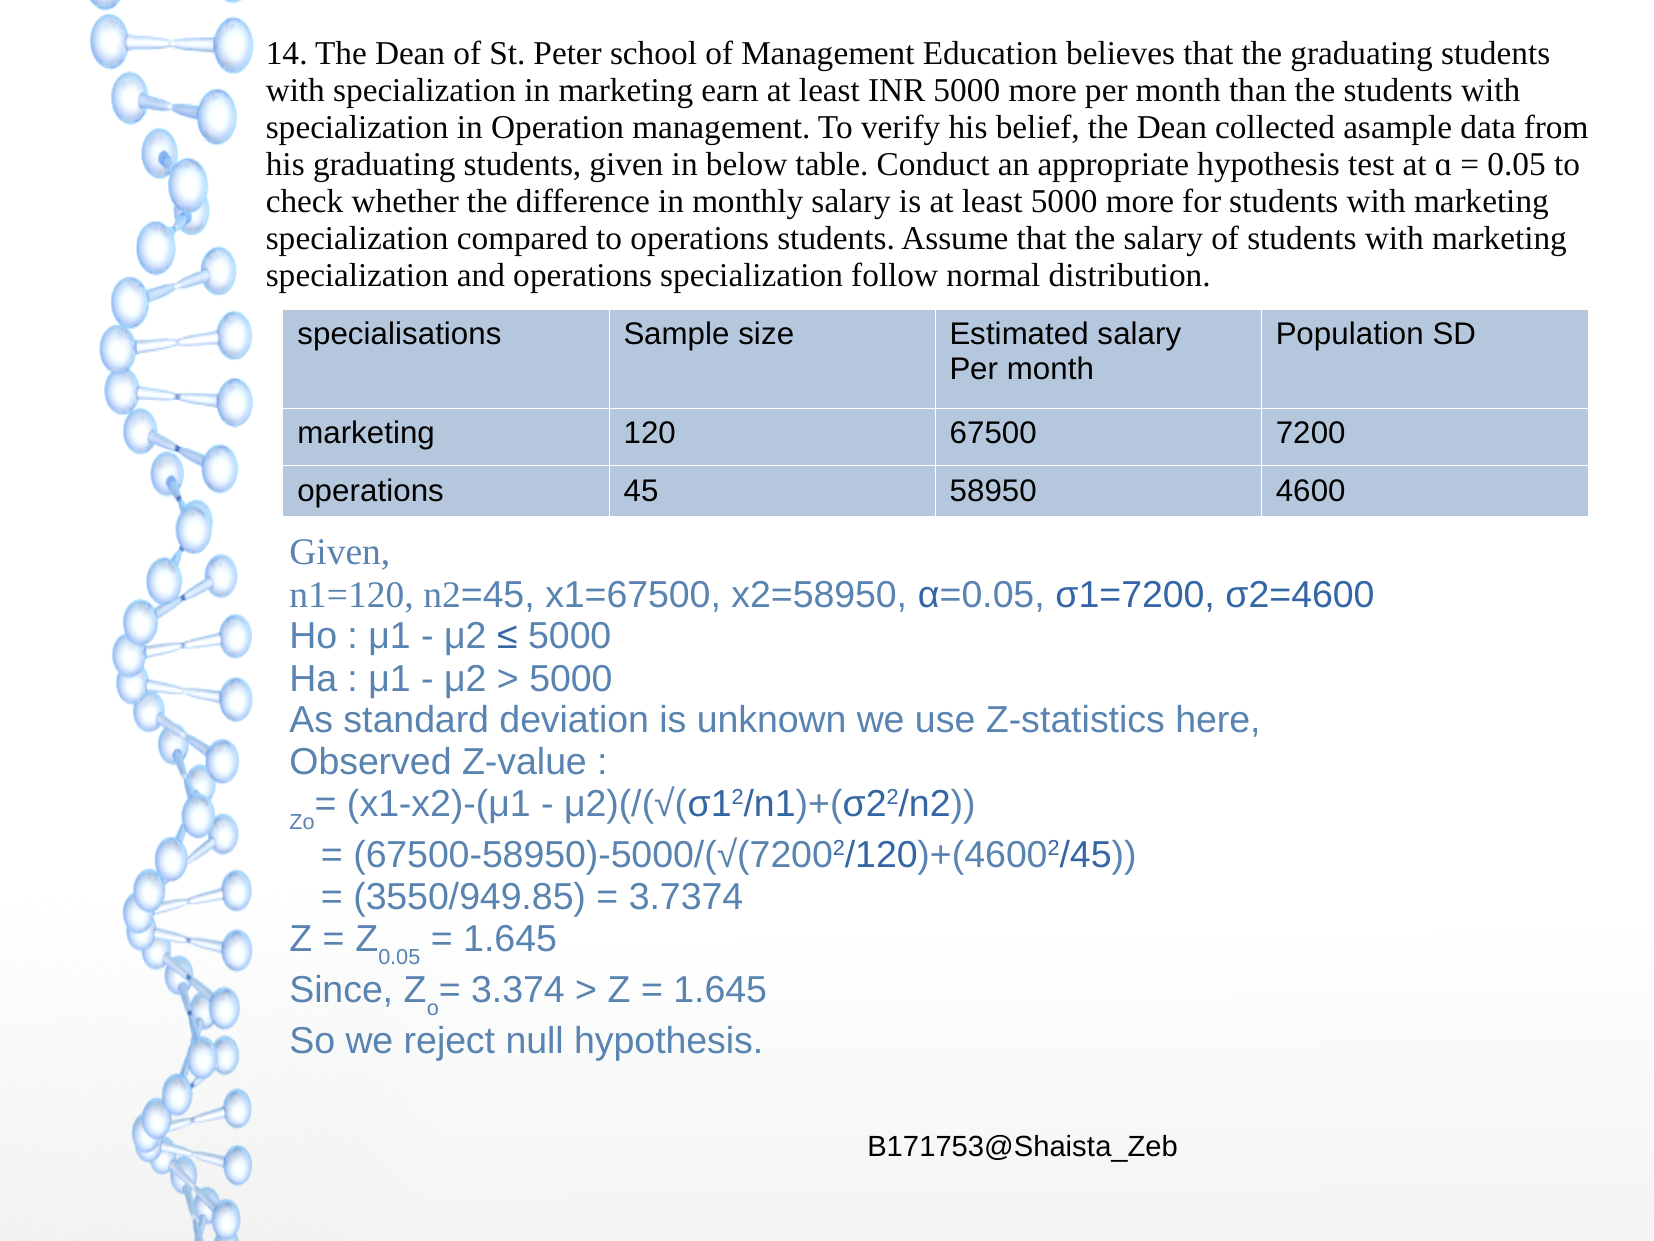

# 14. The Dean of St. Peter school of Management Education believes that the graduating students with specialization in marketing earn at least INR 5000 more per month than the students with specialization in Operation management. To verify his belief, the Dean collected asample data from his graduating students, given in below table. Conduct an appropriate hypothesis test at ɑ = 0.05 to check whether the difference in monthly salary is at least 5000 more for students with marketing specialization compared to operations students. Assume that the salary of students with marketing specialization and operations specialization follow normal distribution.
| specialisations | Sample size | Estimated salary Per month | Population SD |
| --- | --- | --- | --- |
| marketing | 120 | 67500 | 7200 |
| operations | 45 | 58950 | 4600 |
Given,
n1=120, n2=45, x1=67500, x2=58950, α=0.05, σ1=7200, σ2=4600
Ho : μ1 - μ2 ≤ 5000
Ha : μ1 - μ2 > 5000
As standard deviation is unknown we use Z-statistics here,
Observed Z-value :
Zo= (x1-x2)-(μ1 - μ2)(/(√(σ12/n1)+(σ22/n2))
 = (67500-58950)-5000/(√(72002/120)+(46002/45))
 = (3550/949.85) = 3.7374
Z = Z0.05 = 1.645
Since, Zo= 3.374 > Z = 1.645
So we reject null hypothesis.
B171753@Shaista_Zeb